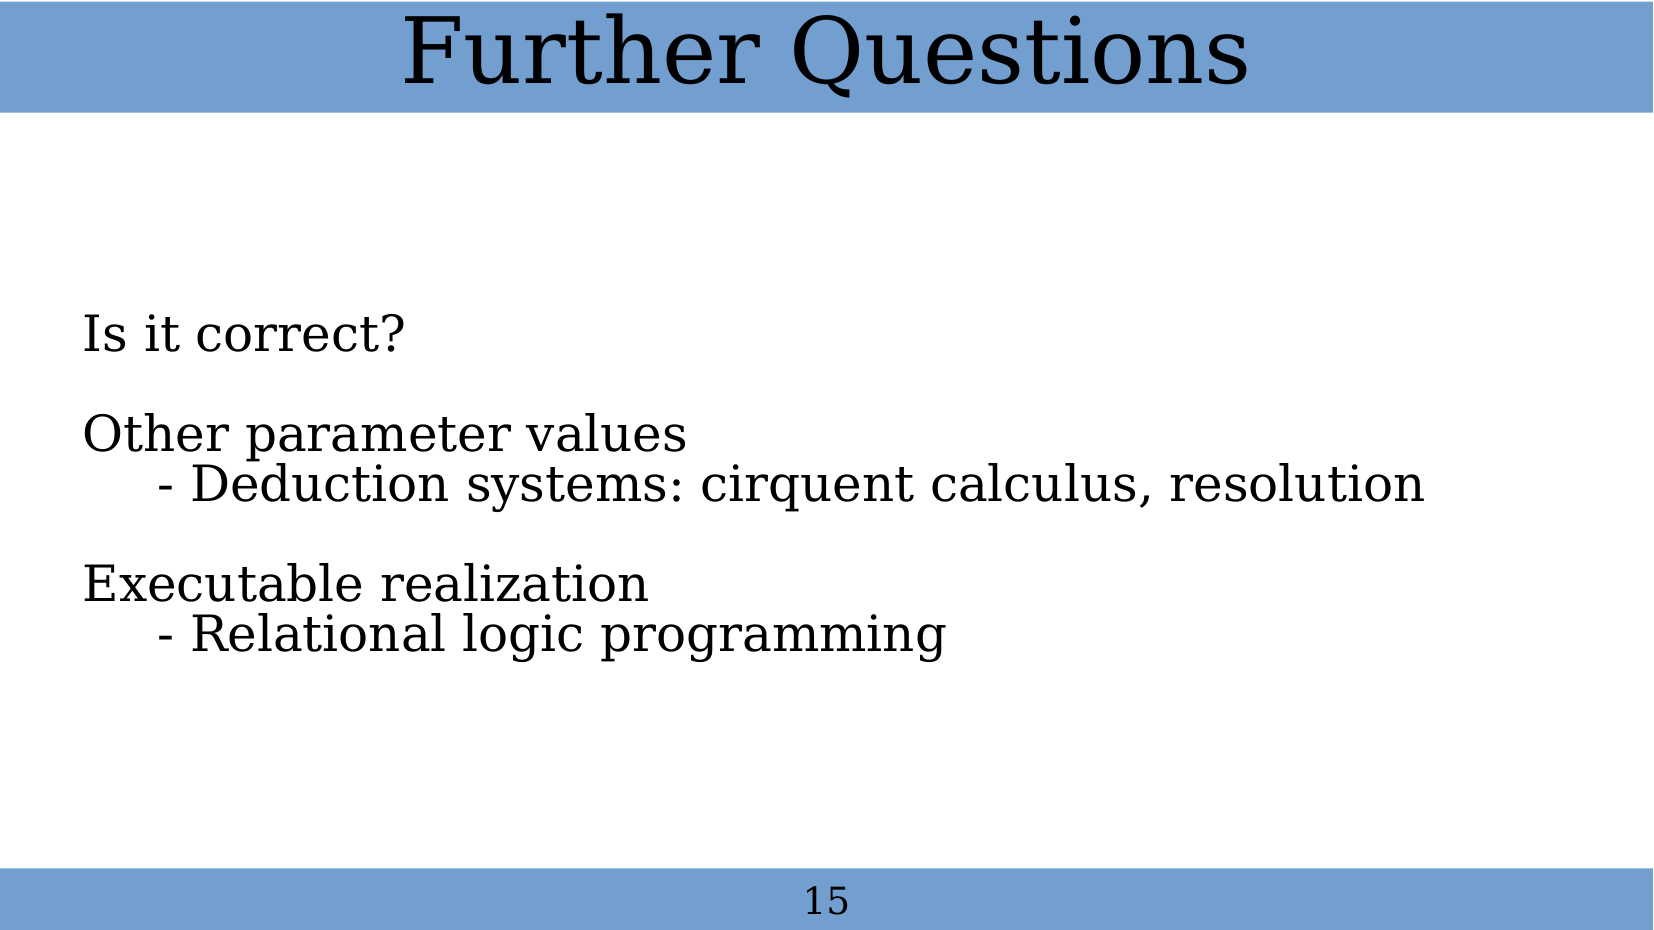

# Further Questions
Is it correct?
Other parameter values
	- Deduction systems: cirquent calculus, resolution
Executable realization
	- Relational logic programming
15